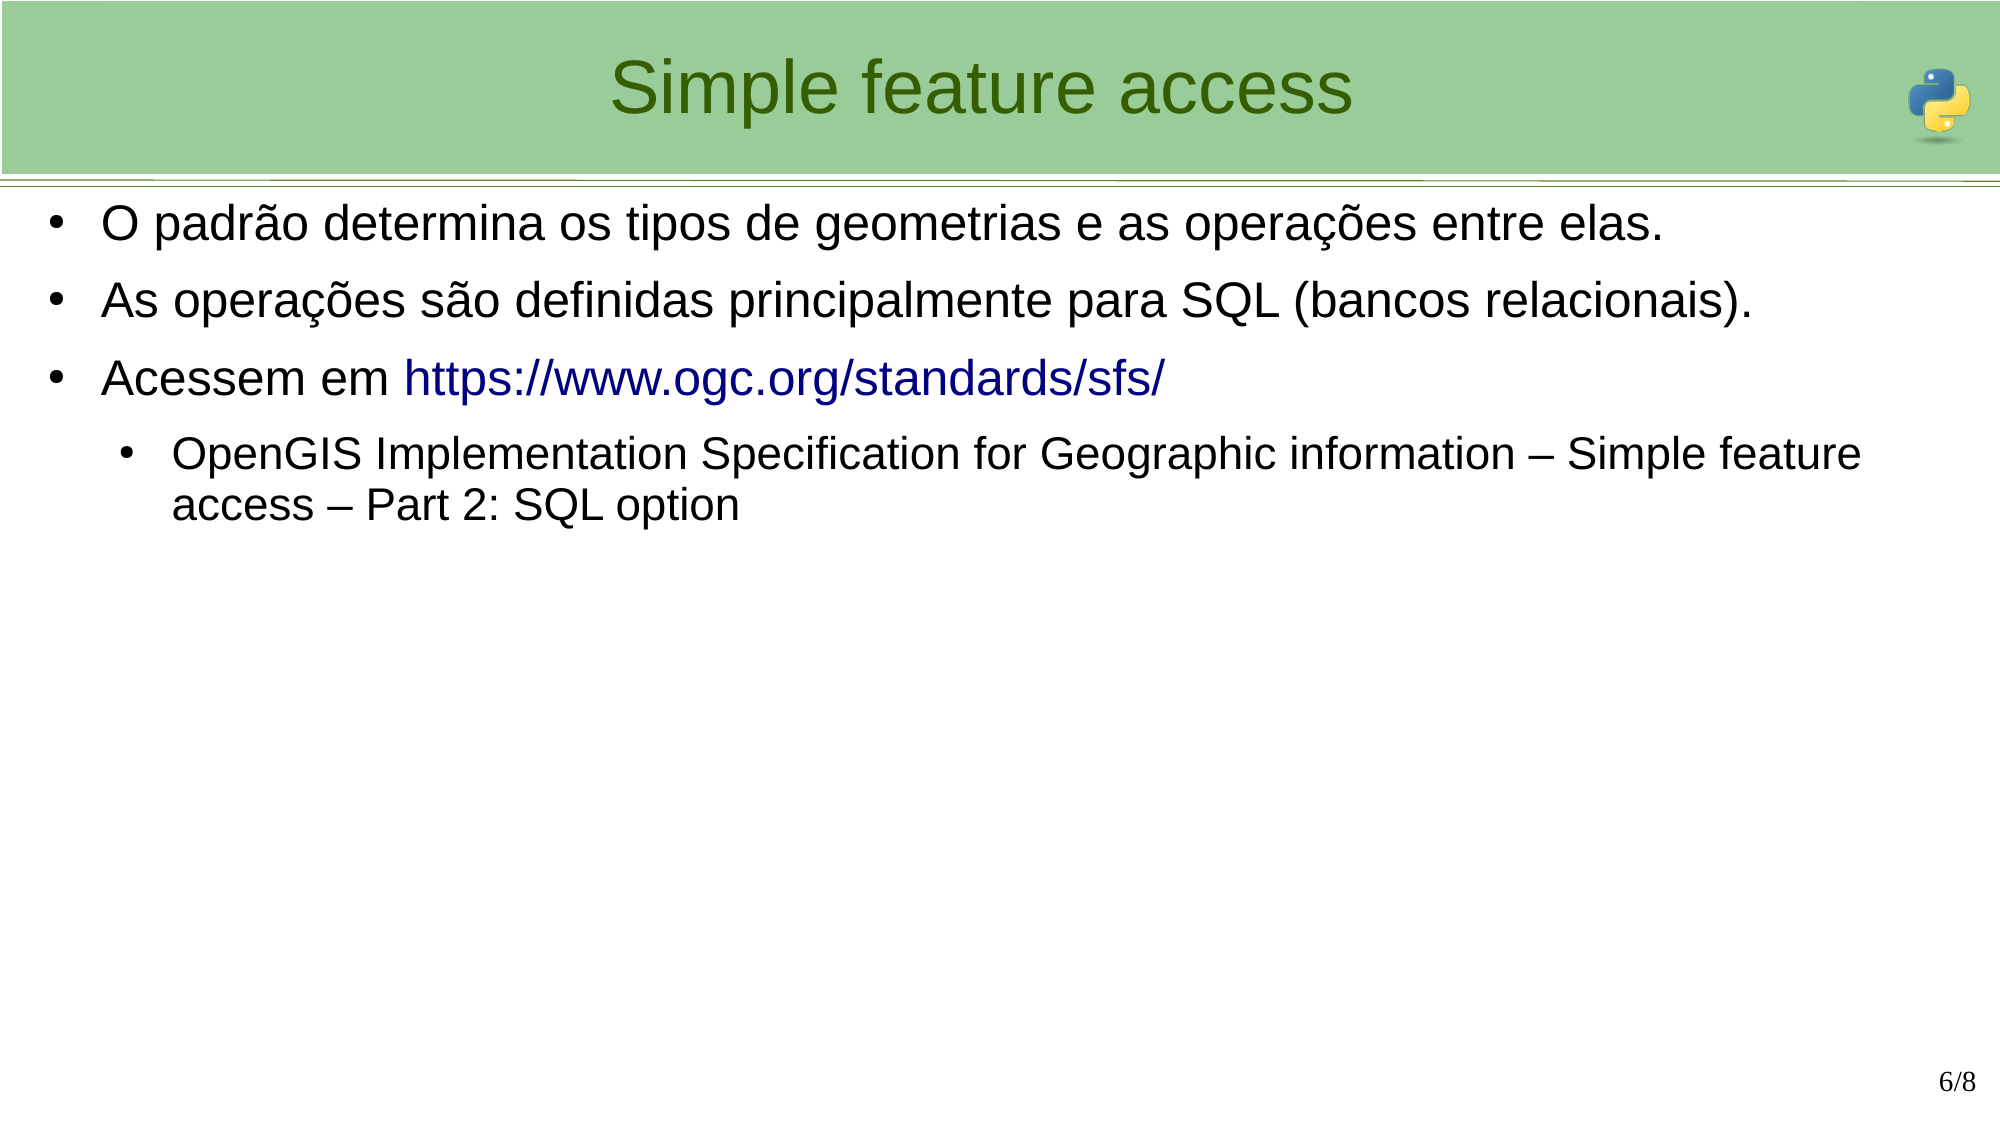

# Simple feature access
O padrão determina os tipos de geometrias e as operações entre elas.
As operações são definidas principalmente para SQL (bancos relacionais).
Acessem em https://www.ogc.org/standards/sfs/
OpenGIS Implementation Specification for Geographic information – Simple feature access – Part 2: SQL option
6